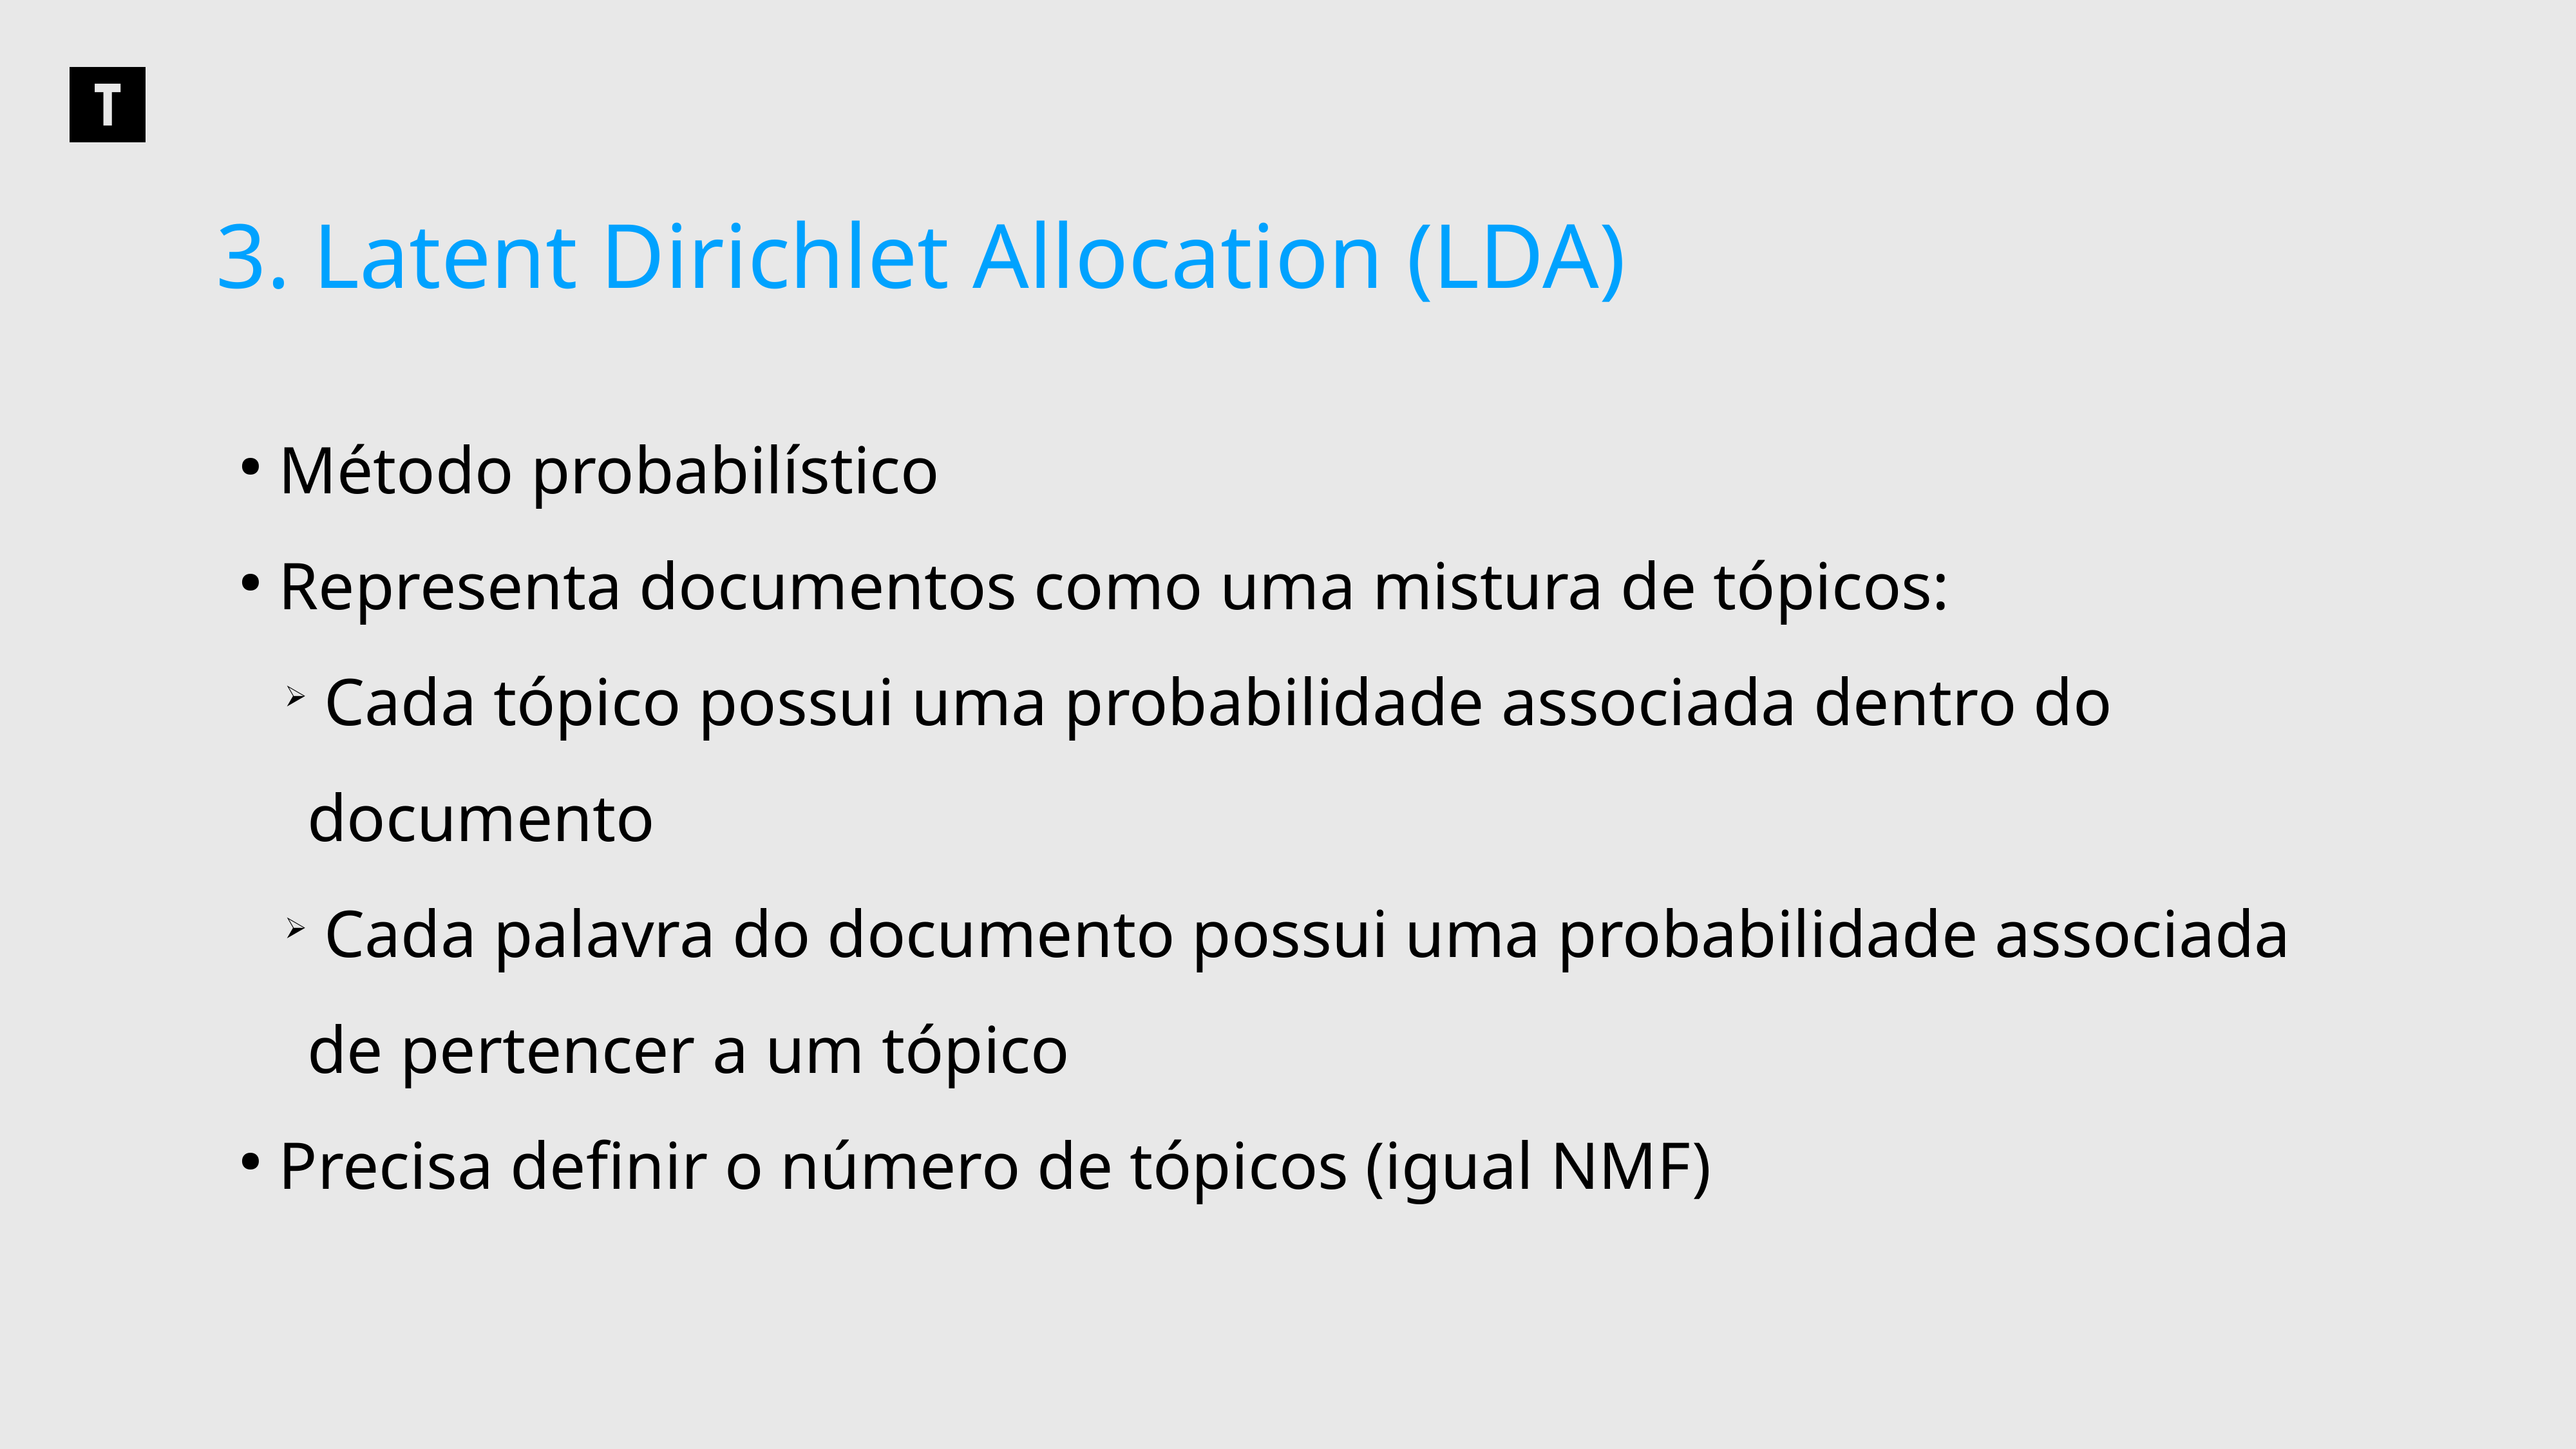

3. Latent Dirichlet Allocation (LDA)
 Método probabilístico
 Representa documentos como uma mistura de tópicos:
 Cada tópico possui uma probabilidade associada dentro do documento
 Cada palavra do documento possui uma probabilidade associada de pertencer a um tópico
 Precisa definir o número de tópicos (igual NMF)